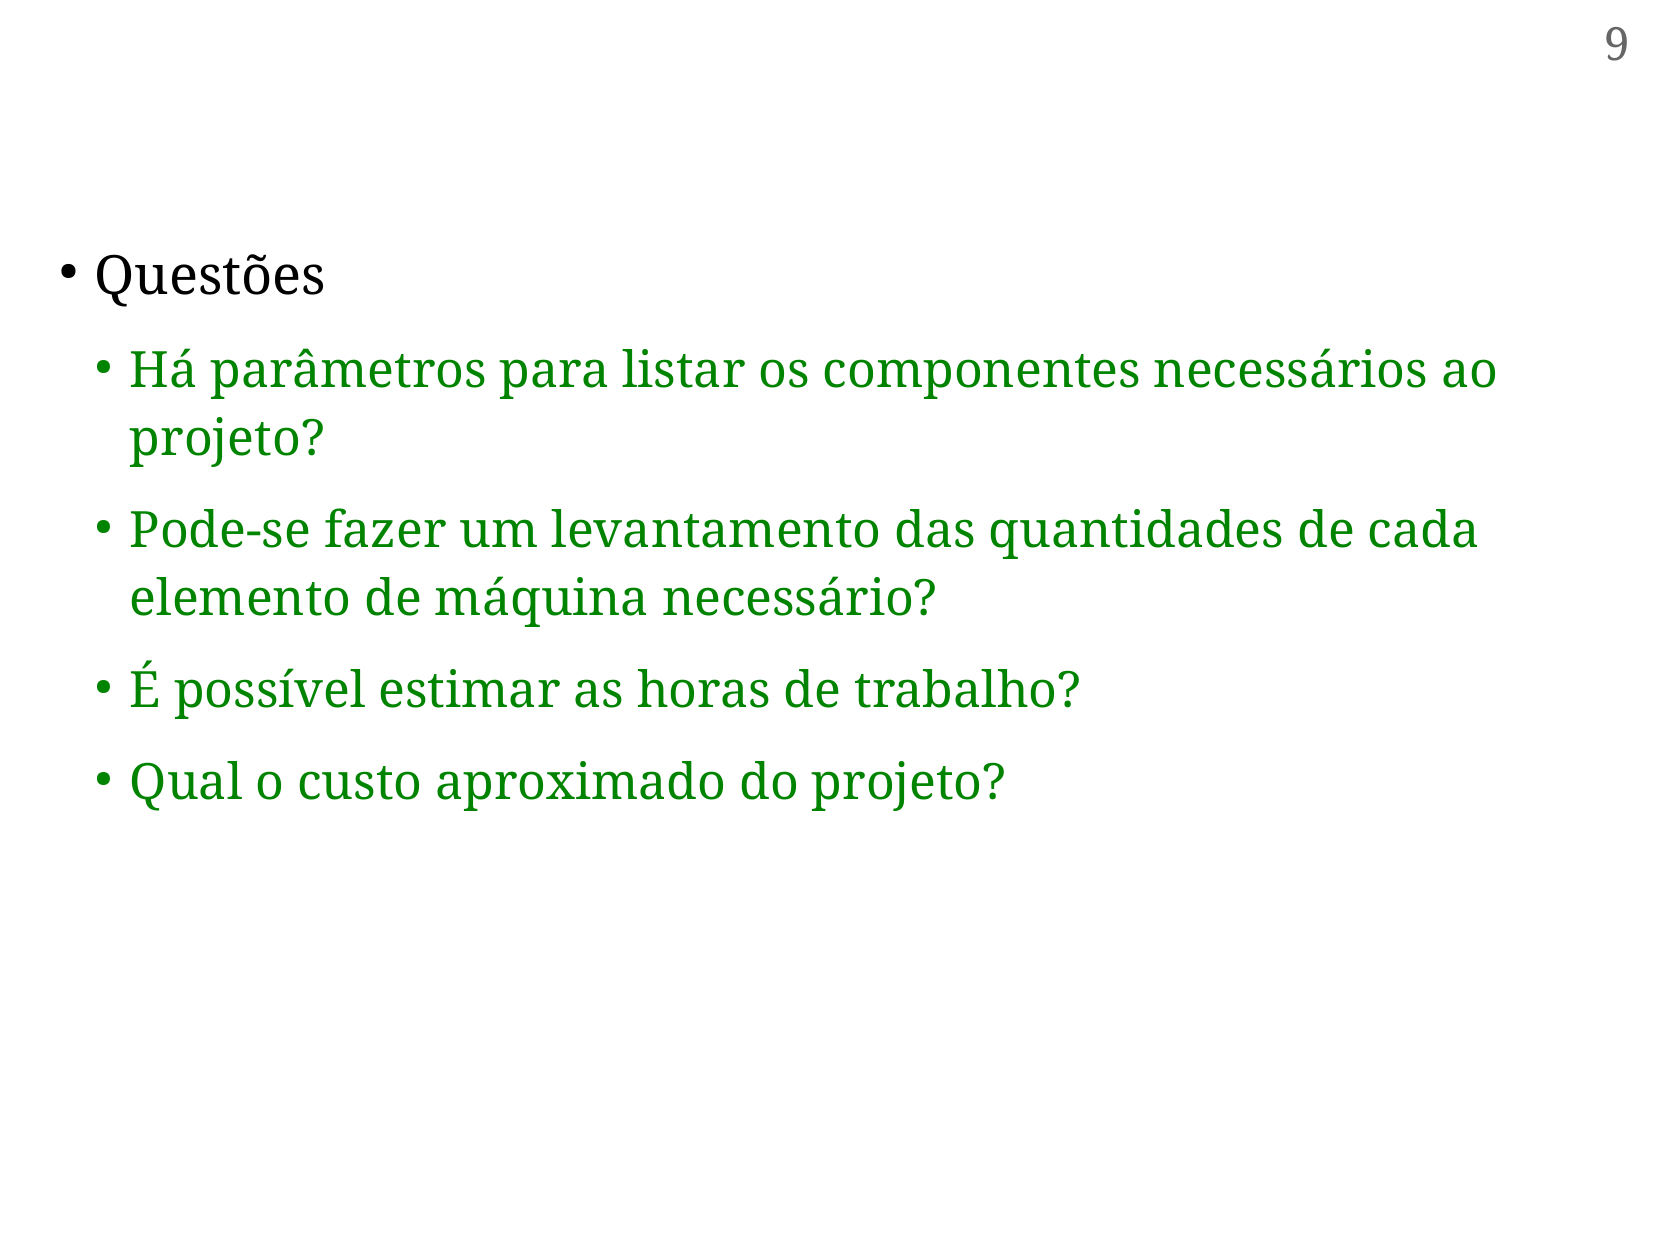

9
#
Questões
Há parâmetros para listar os componentes necessários ao projeto?
Pode-se fazer um levantamento das quantidades de cada elemento de máquina necessário?
É possível estimar as horas de trabalho?
Qual o custo aproximado do projeto?